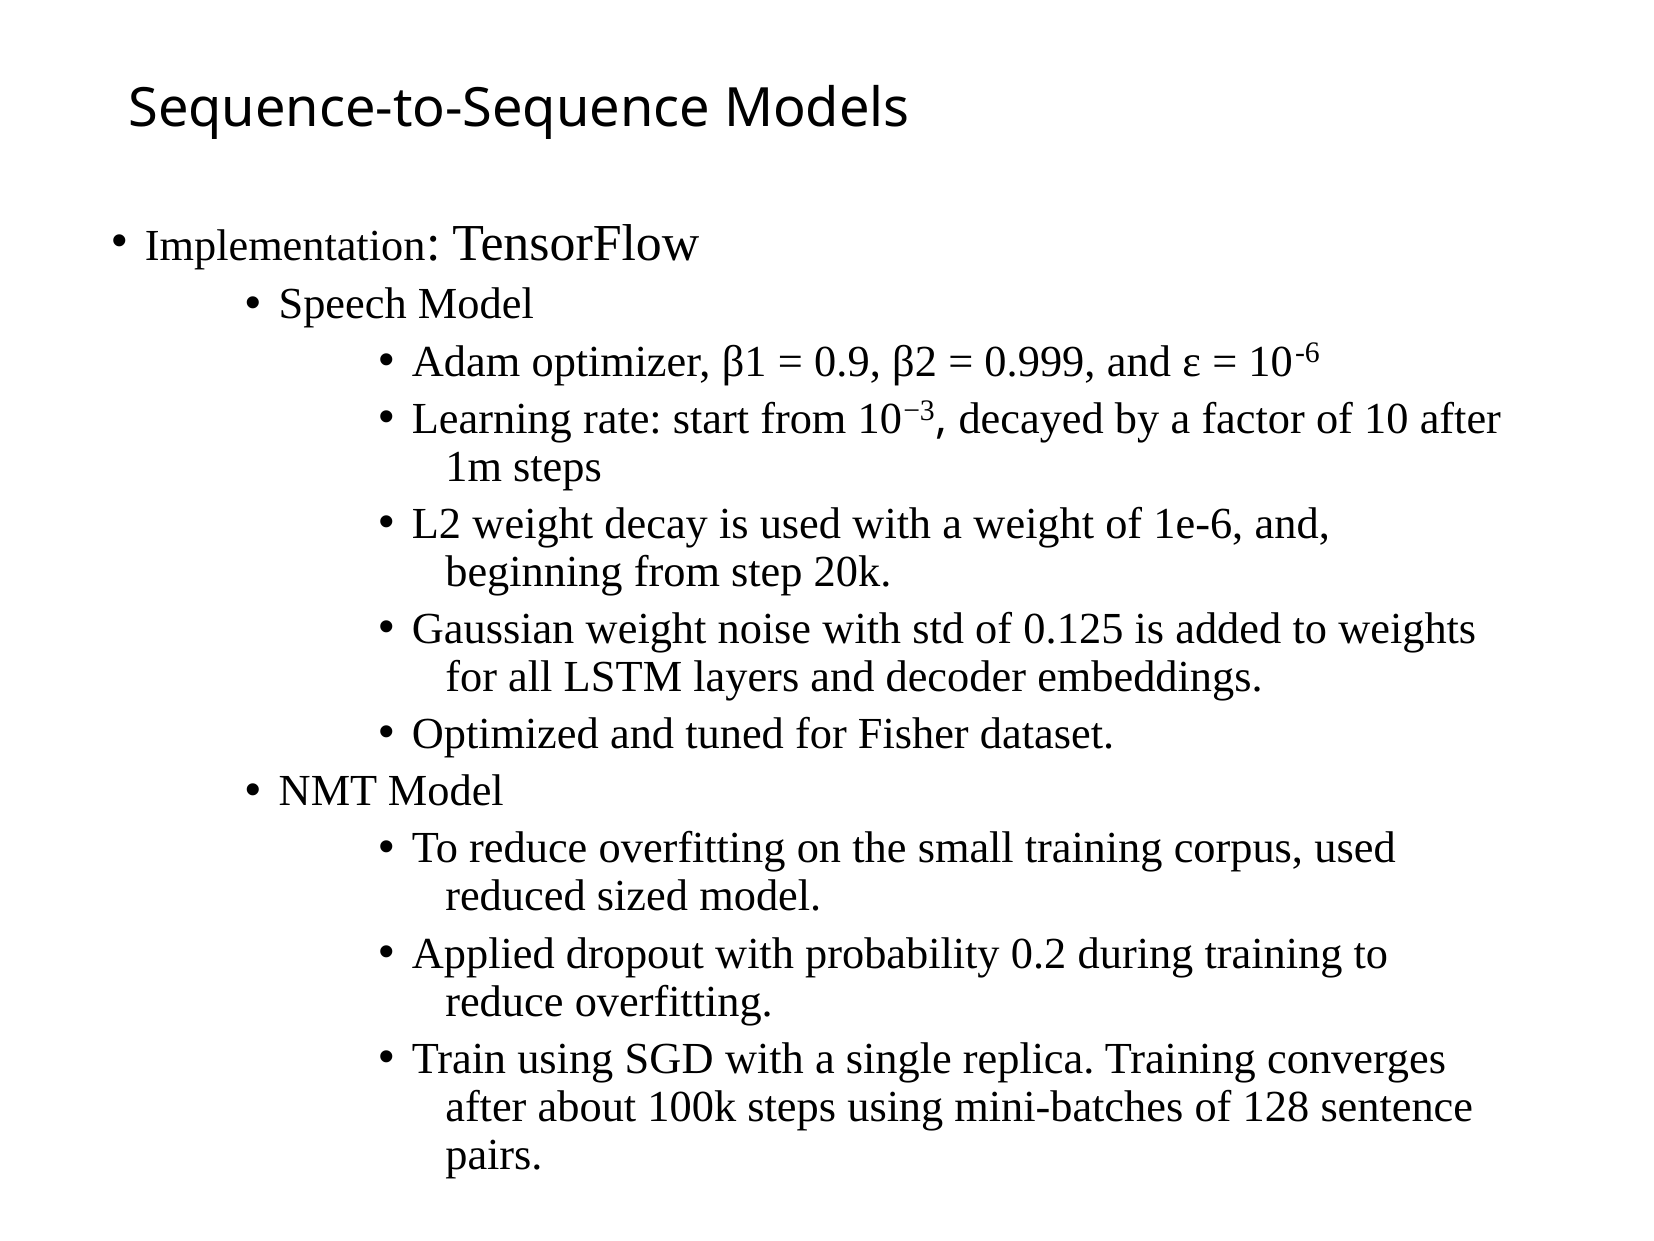

# Sequence-to-Sequence Models
Implementation: TensorFlow
Speech Model
Adam optimizer, β1 = 0.9, β2 = 0.999, and ε = 10-6
Learning rate: start from 10−3, decayed by a factor of 10 after 1m steps
L2 weight decay is used with a weight of 1e-6, and, beginning from step 20k.
Gaussian weight noise with std of 0.125 is added to weights for all LSTM layers and decoder embeddings.
Optimized and tuned for Fisher dataset.
NMT Model
To reduce overfitting on the small training corpus, used reduced sized model.
Applied dropout with probability 0.2 during training to reduce overfitting.
Train using SGD with a single replica. Training converges after about 100k steps using mini-batches of 128 sentence pairs.